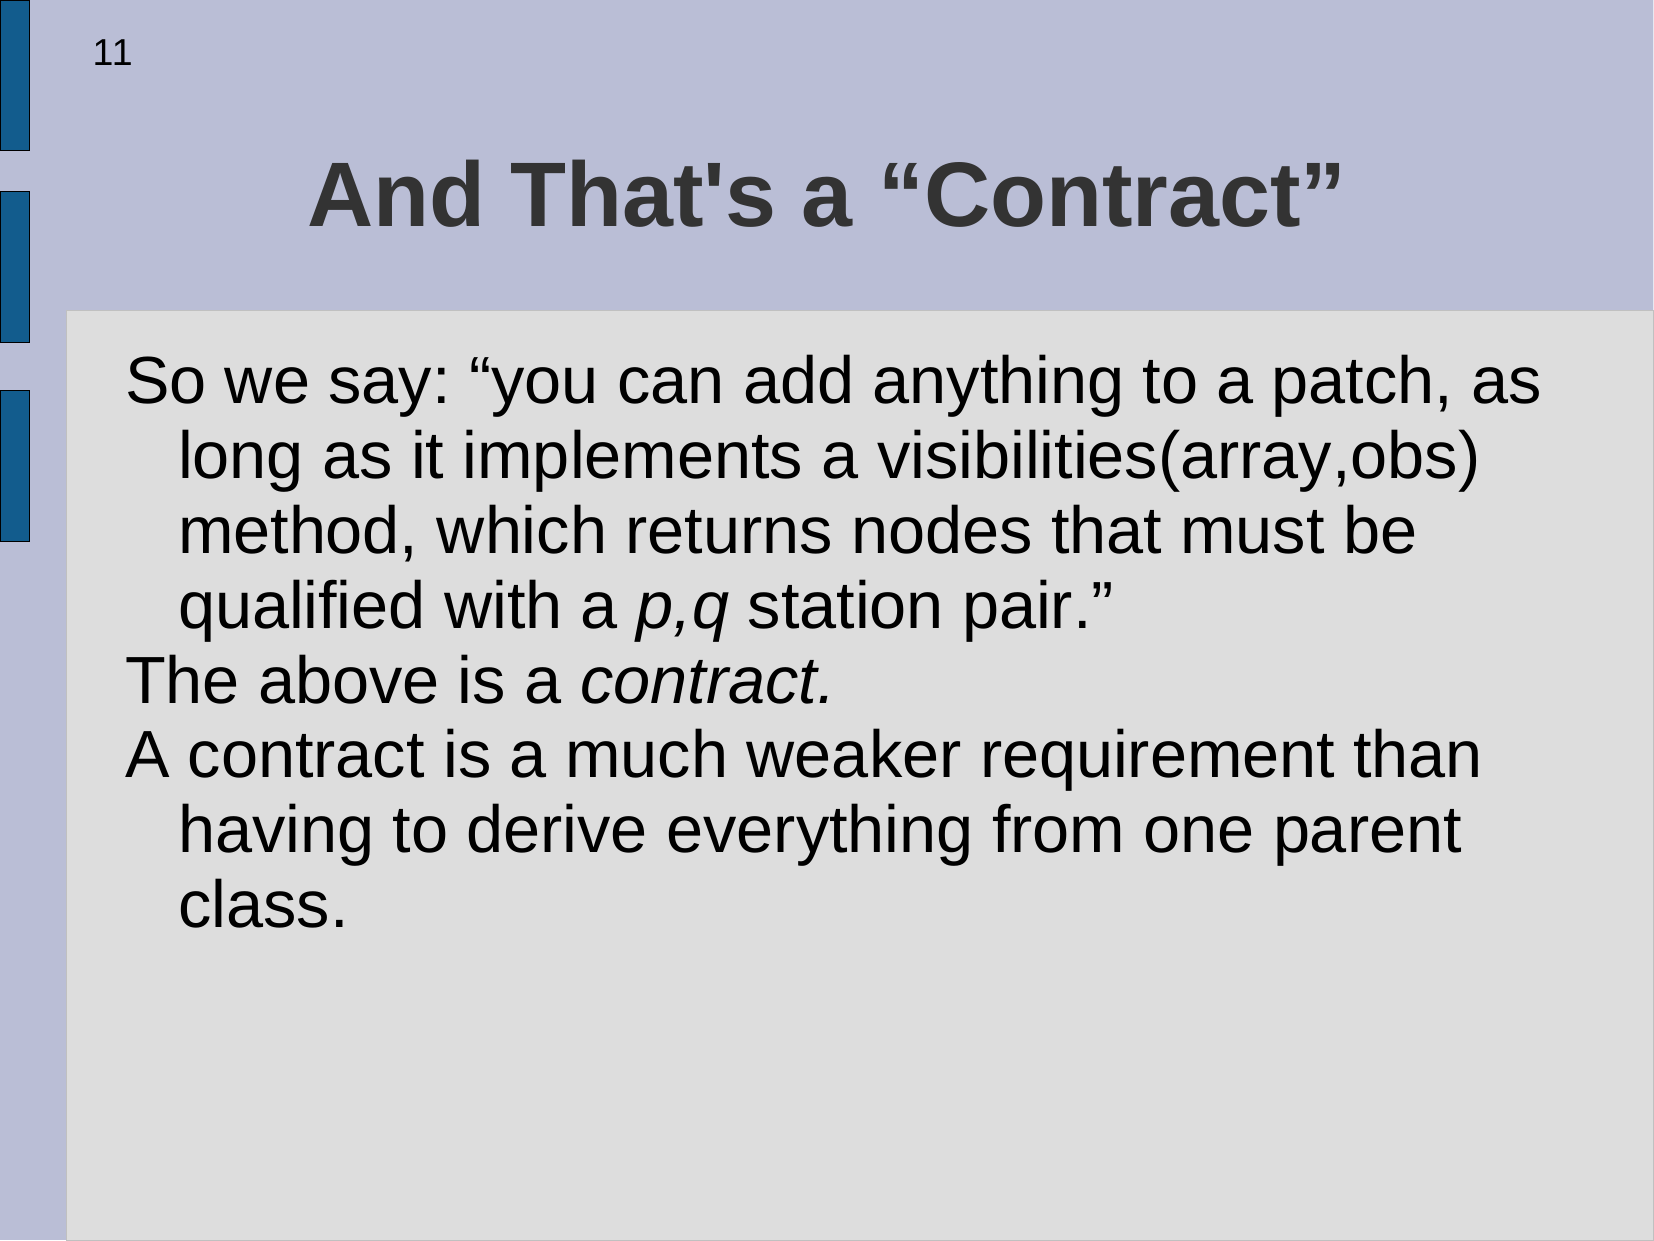

# And That's a “Contract”
So we say: “you can add anything to a patch, as long as it implements a visibilities(array,obs) method, which returns nodes that must be qualified with a p,q station pair.”
The above is a contract.
A contract is a much weaker requirement than having to derive everything from one parent class.